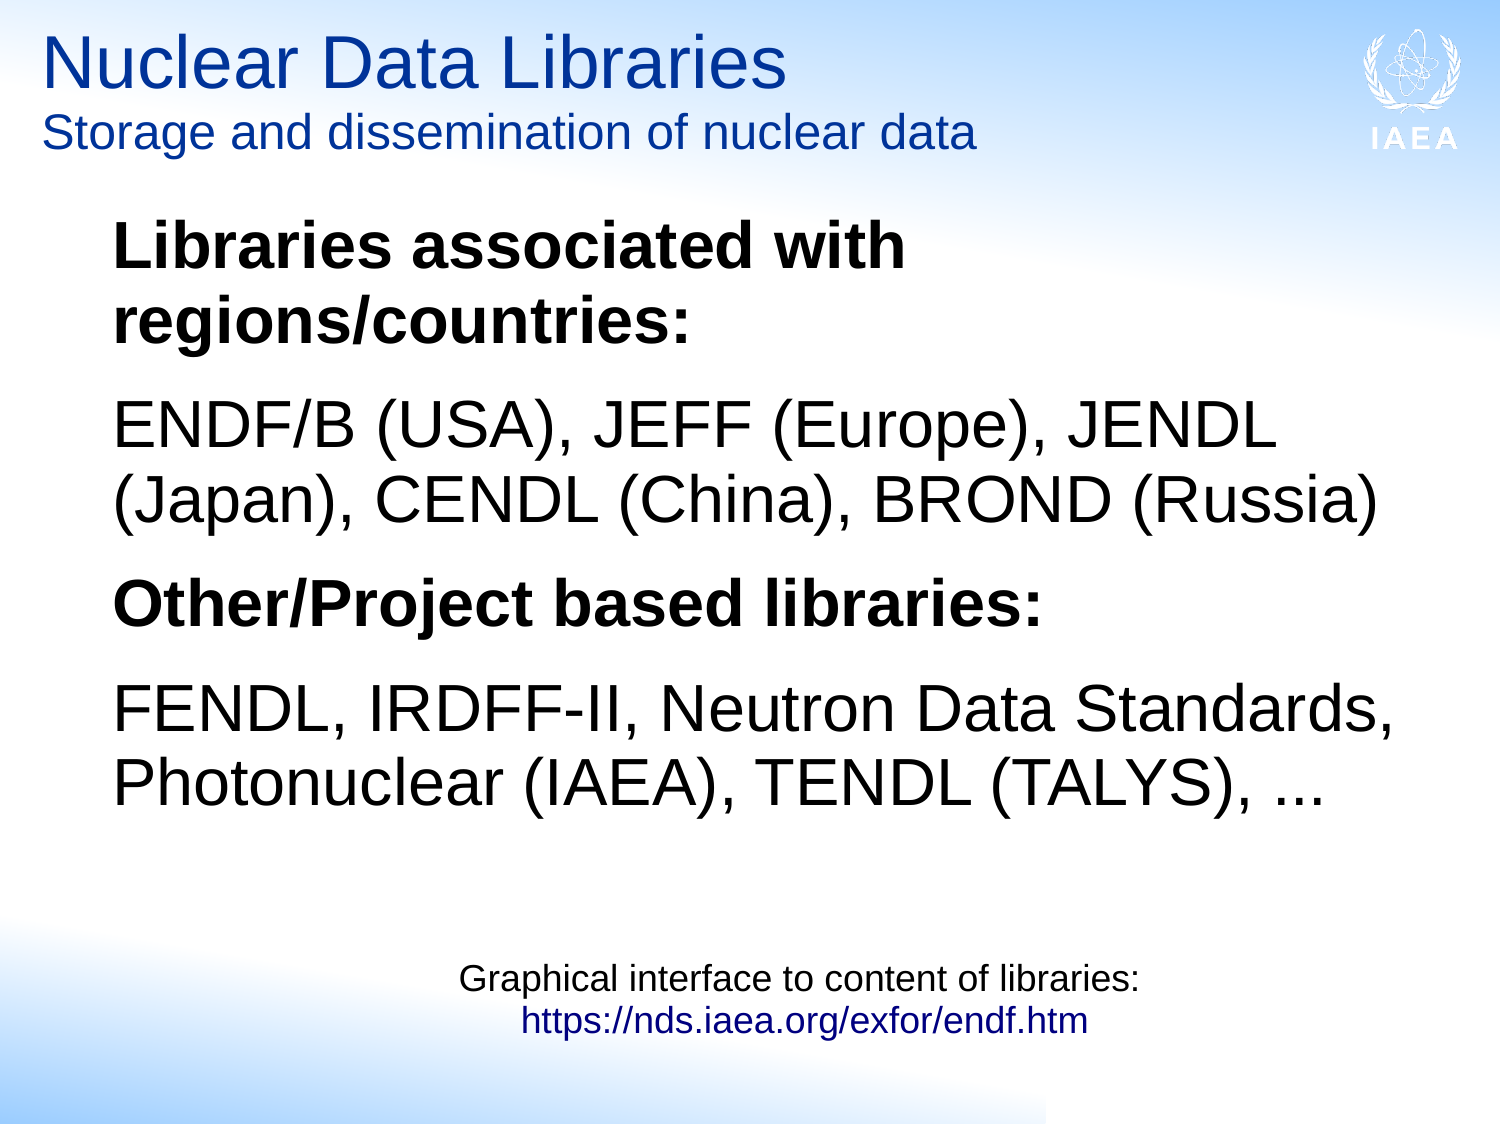

# Nuclear Data Libraries Storage and dissemination of nuclear data
Libraries associated with regions/countries:
ENDF/B (USA), JEFF (Europe), JENDL (Japan), CENDL (China), BROND (Russia)
Other/Project based libraries:
FENDL, IRDFF-II, Neutron Data Standards, Photonuclear (IAEA), TENDL (TALYS), ...
Graphical interface to content of libraries: https://nds.iaea.org/exfor/endf.htm